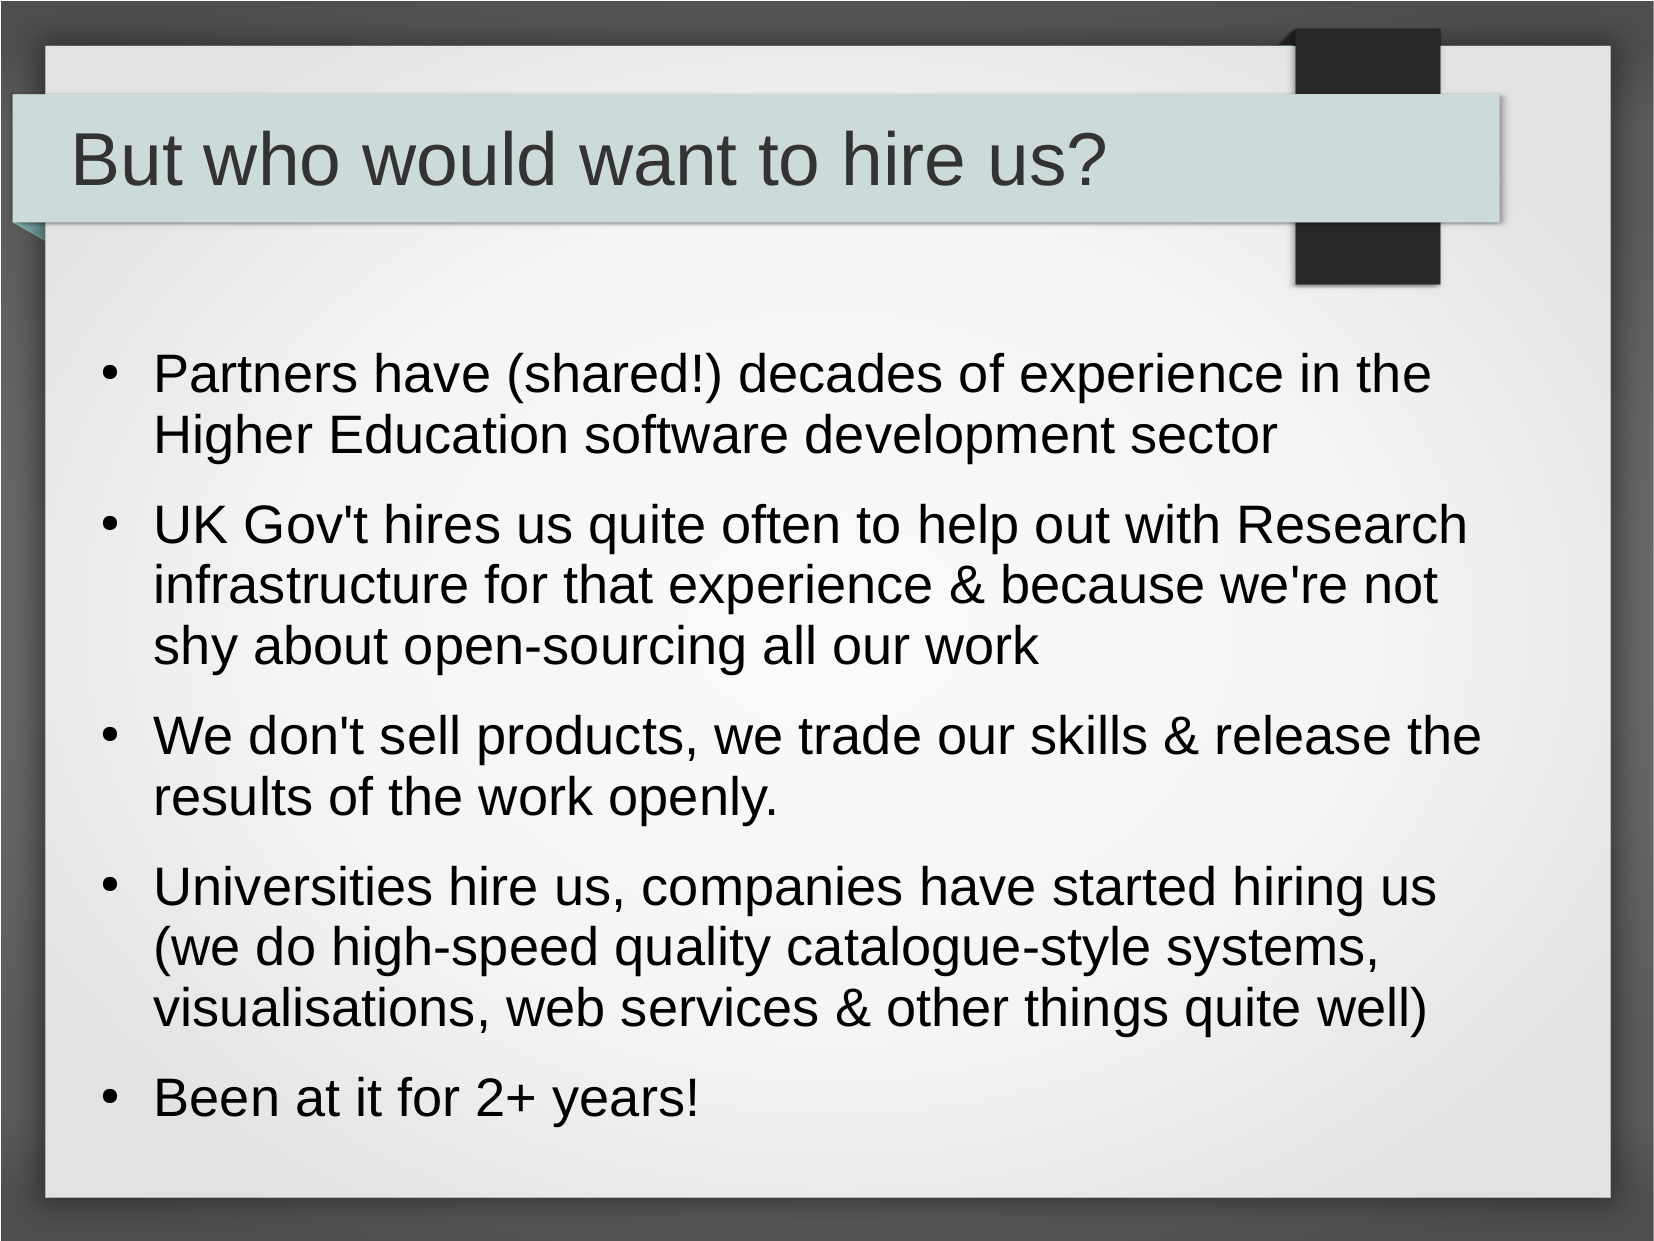

# But who would want to hire us?
Partners have (shared!) decades of experience in the Higher Education software development sector
UK Gov't hires us quite often to help out with Research infrastructure for that experience & because we're not shy about open-sourcing all our work
We don't sell products, we trade our skills & release the results of the work openly.
Universities hire us, companies have started hiring us (we do high-speed quality catalogue-style systems, visualisations, web services & other things quite well)
Been at it for 2+ years!